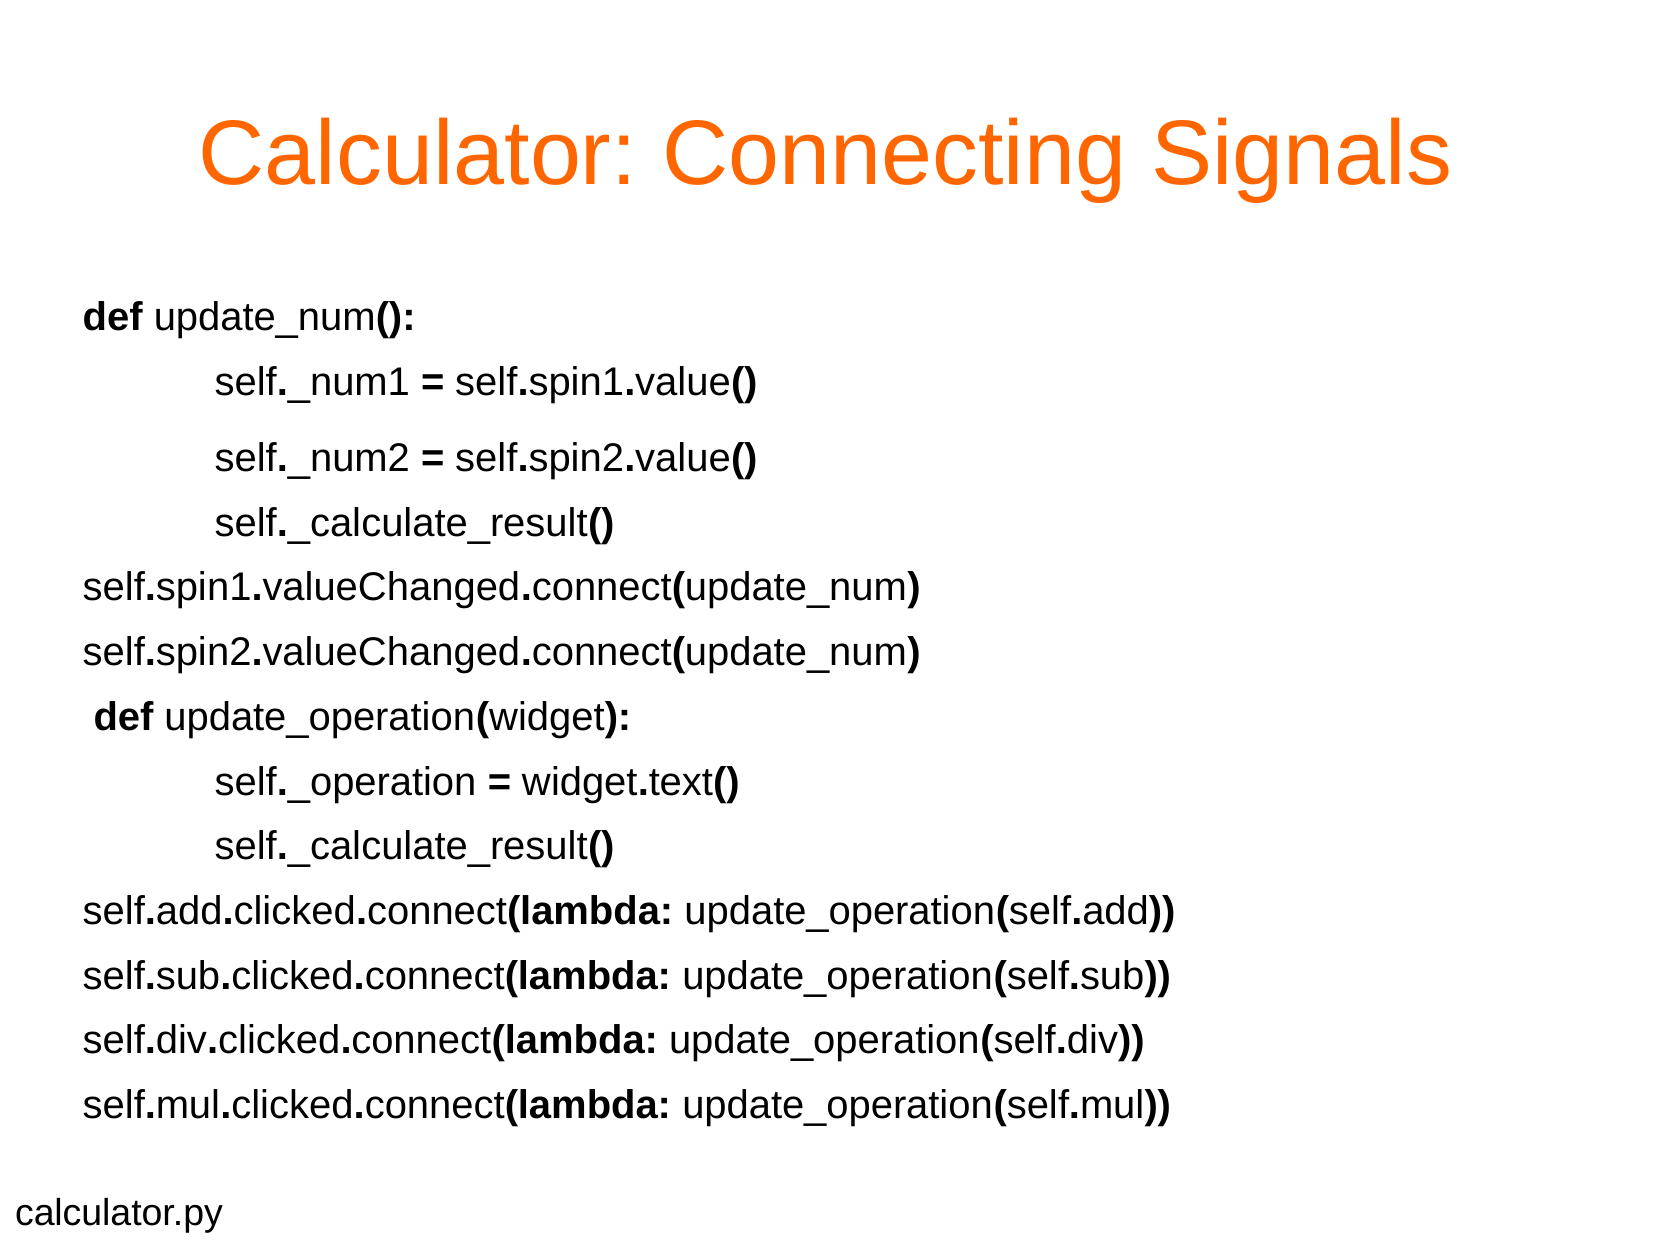

Calculator: Connecting Signals
# def update_num():
 self._num1 = self.spin1.value()
 self._num2 = self.spin2.value()
 self._calculate_result()
self.spin1.valueChanged.connect(update_num)
self.spin2.valueChanged.connect(update_num)
 def update_operation(widget):
 self._operation = widget.text()
 self._calculate_result()
self.add.clicked.connect(lambda: update_operation(self.add))
self.sub.clicked.connect(lambda: update_operation(self.sub))
self.div.clicked.connect(lambda: update_operation(self.div))
self.mul.clicked.connect(lambda: update_operation(self.mul))
calculator.py